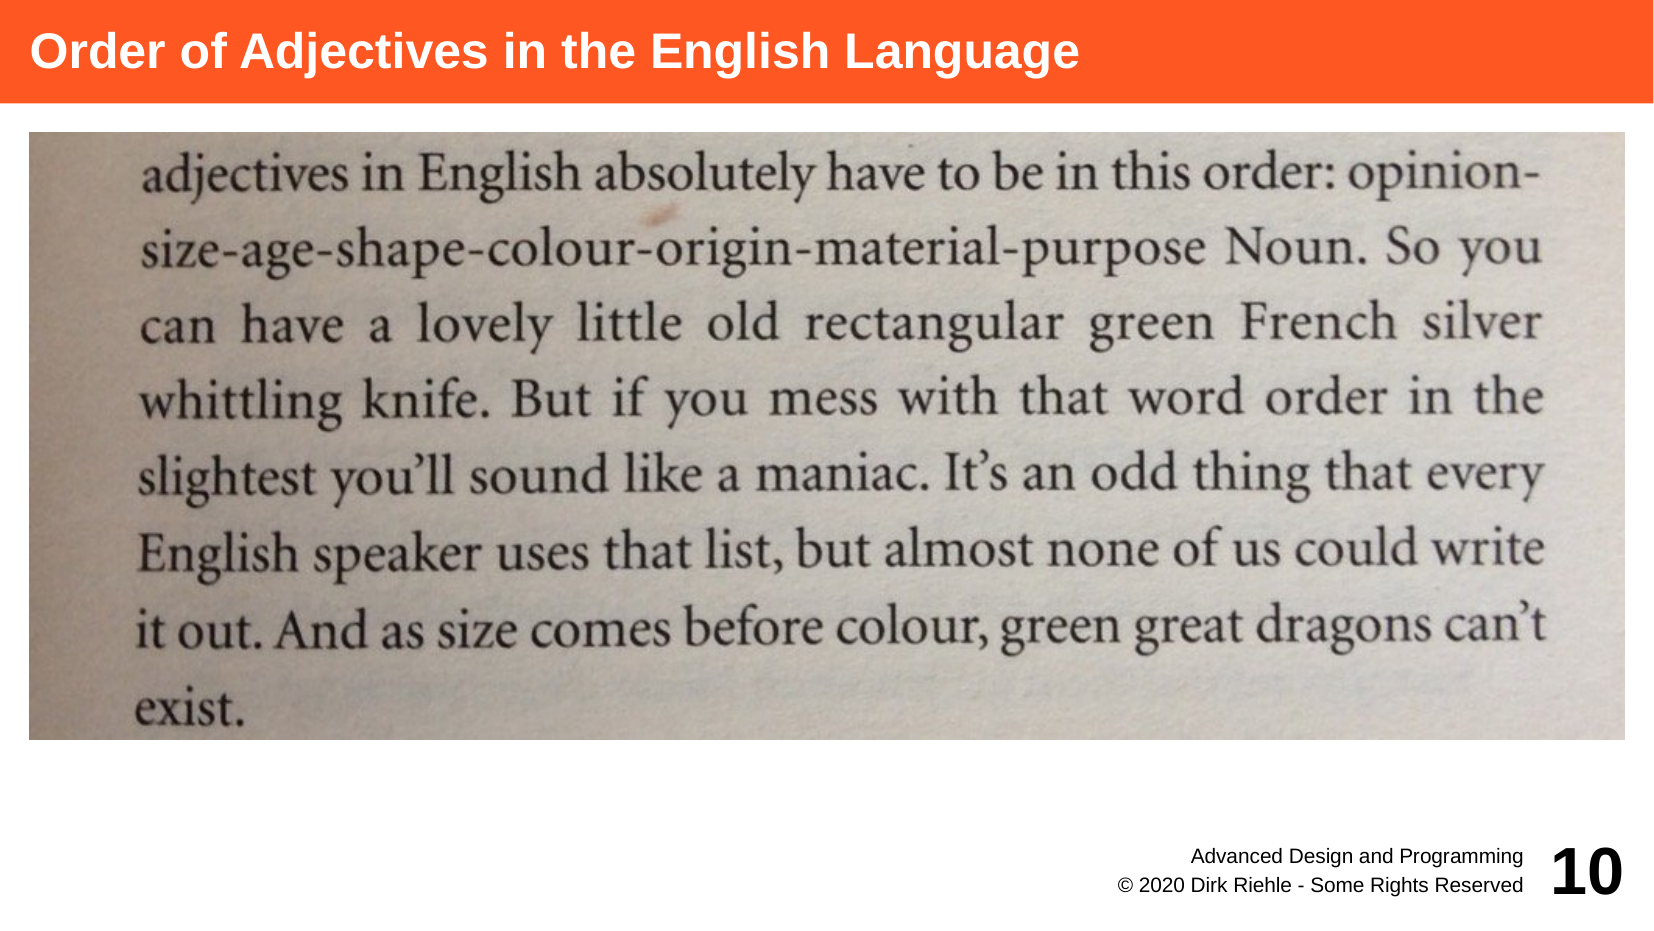

# Order of Adjectives in the English Language
Advanced Design and Programming
10
© 2020 Dirk Riehle - Some Rights Reserved